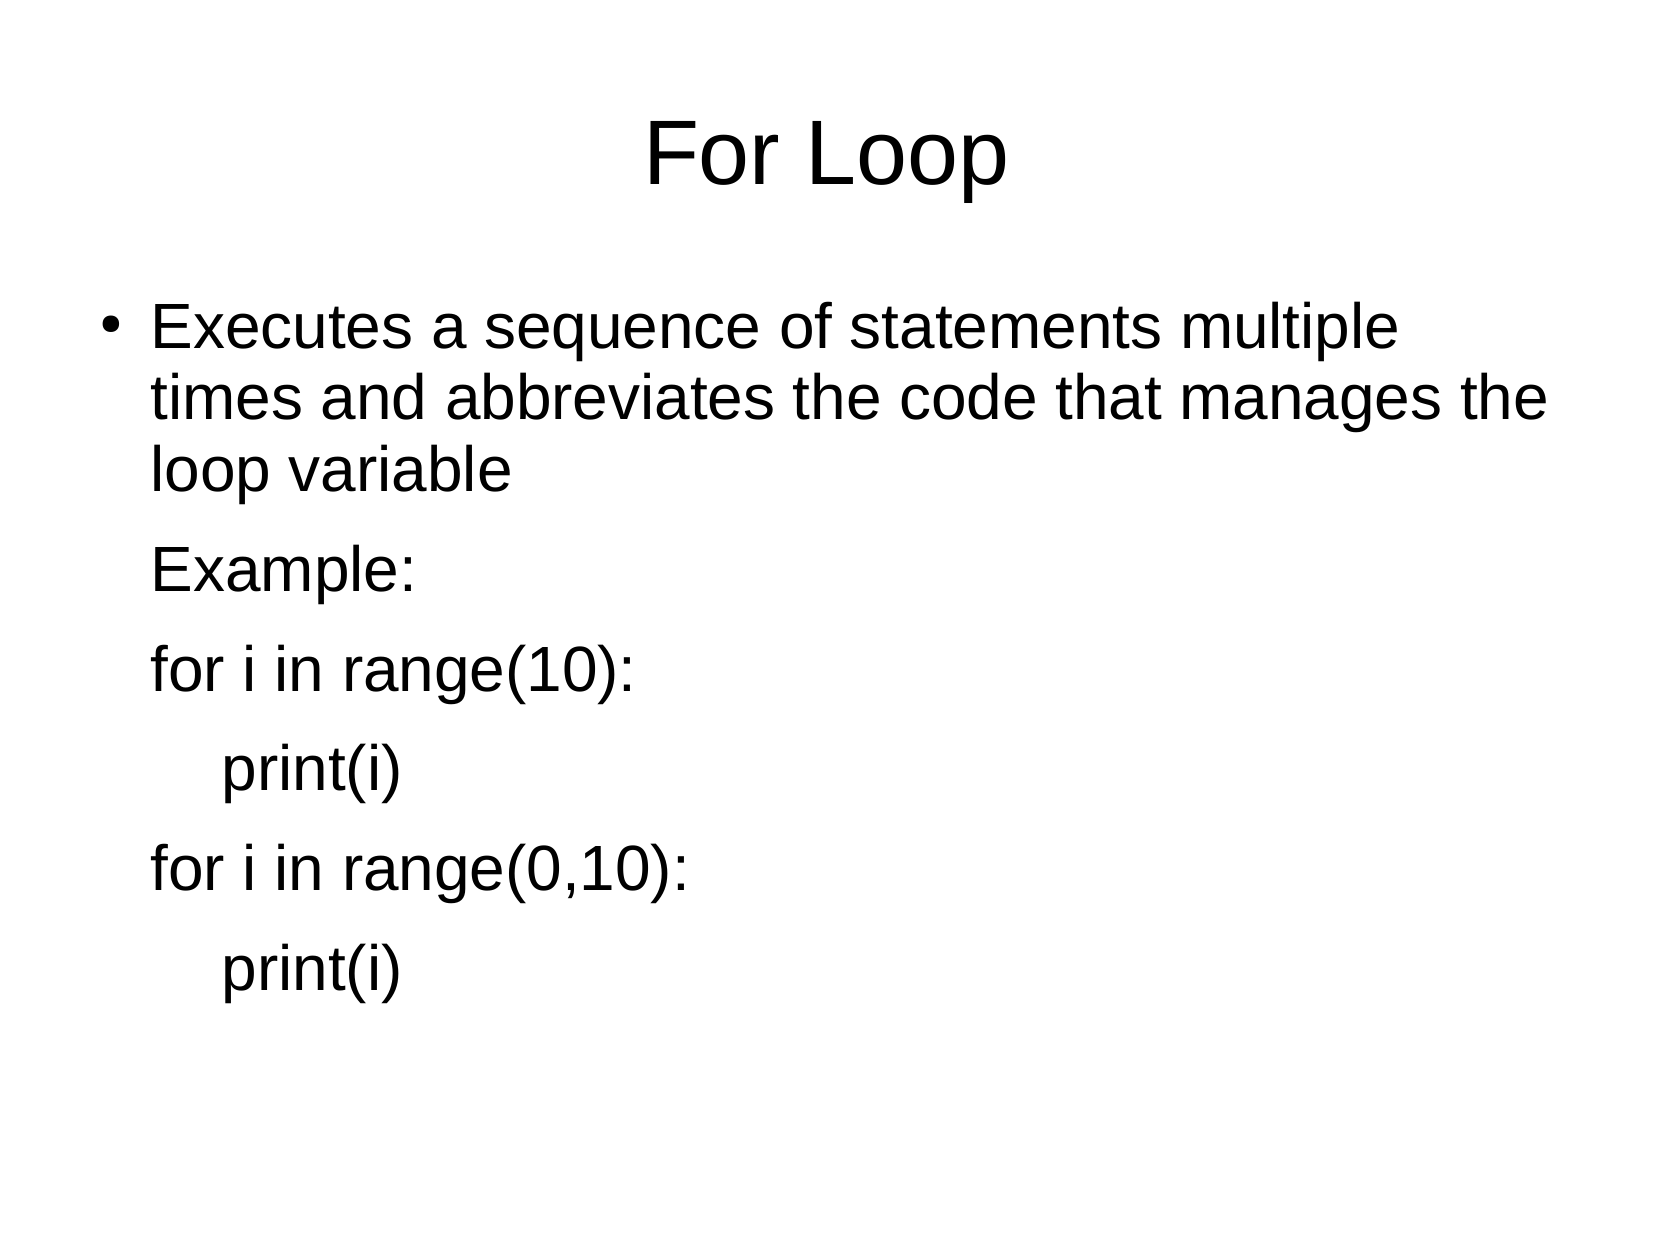

# For Loop
Executes a sequence of statements multiple times and abbreviates the code that manages the loop variable
Example:
for i in range(10):
 print(i)
for i in range(0,10):
 print(i)